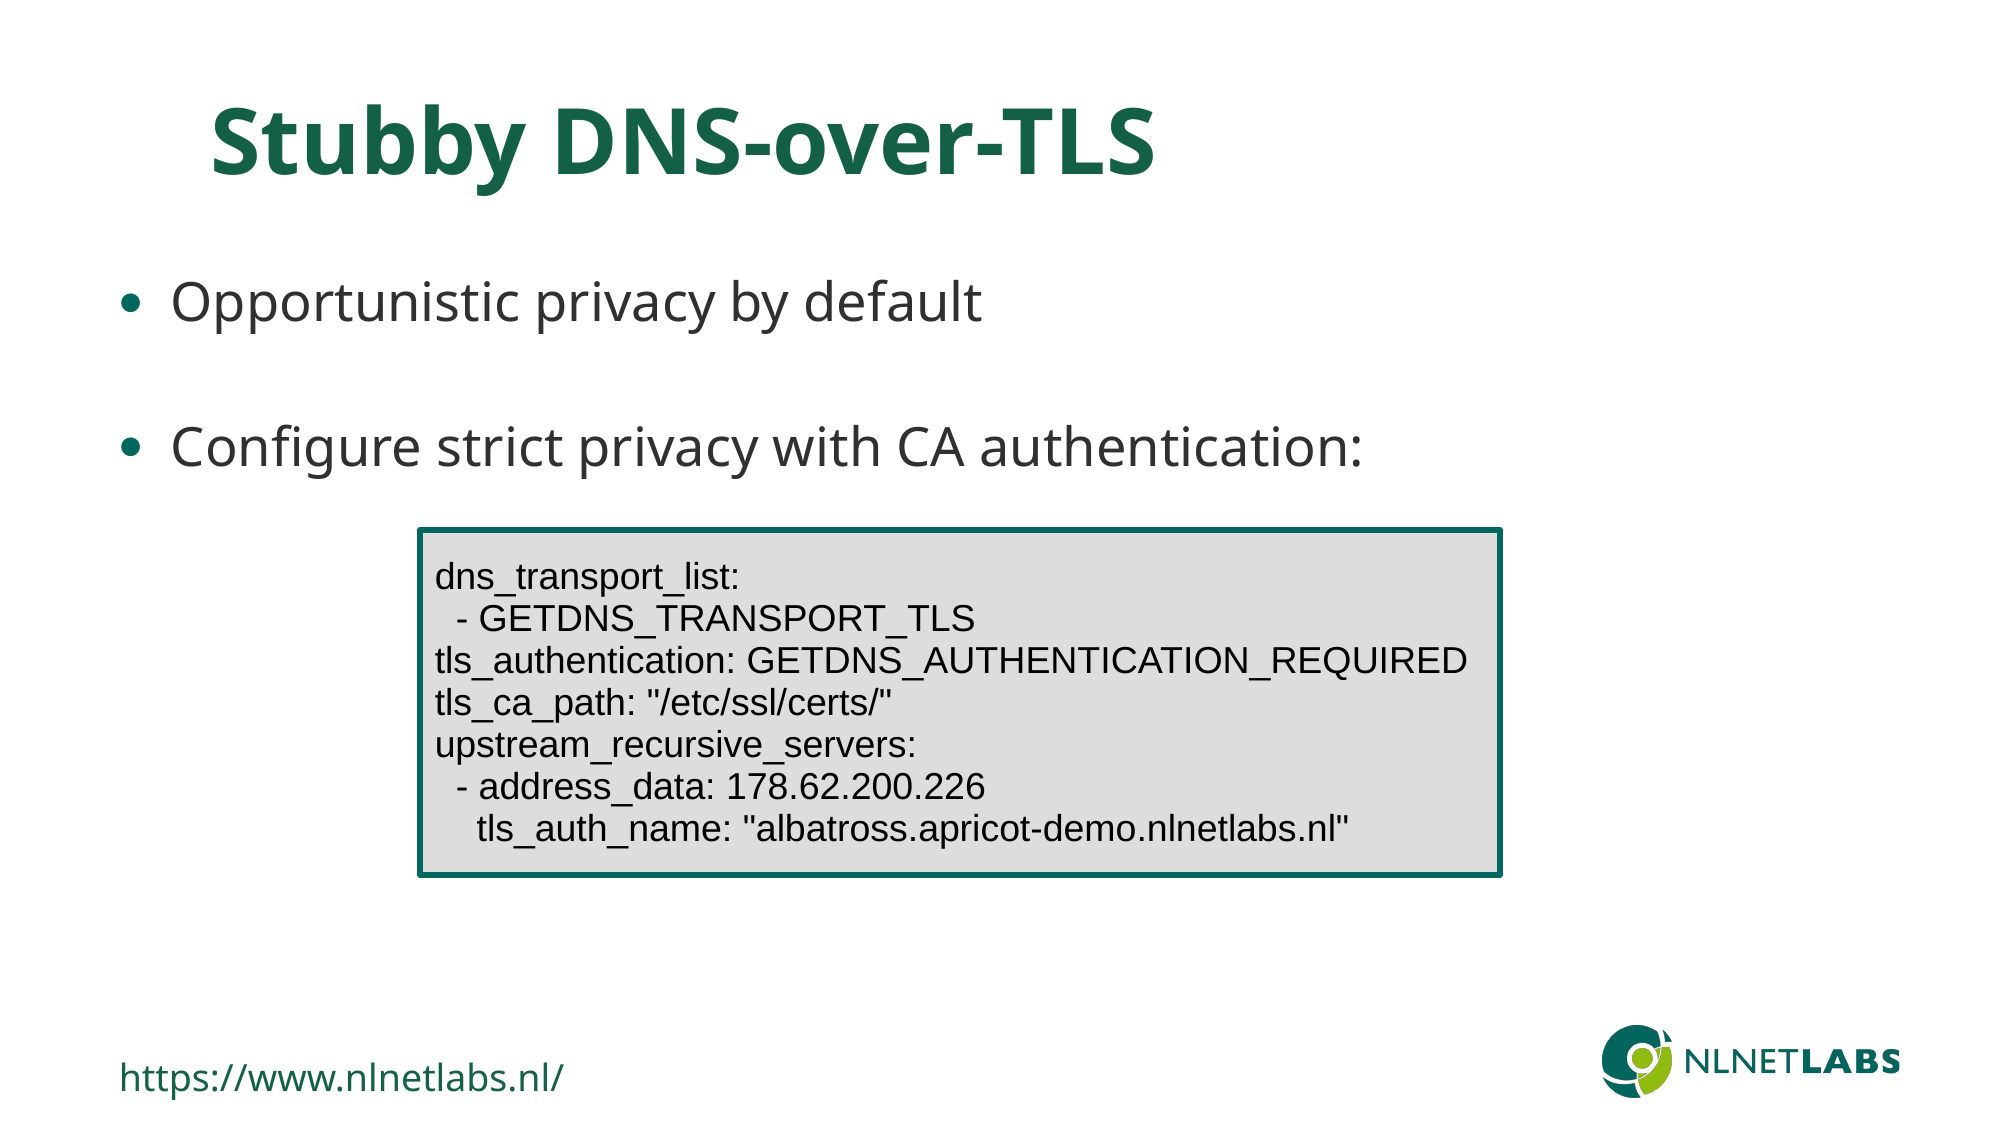

# Stubby DNS-over-TLS
Opportunistic privacy by default
Configure strict privacy with CA authentication:
dns_transport_list:
 - GETDNS_TRANSPORT_TLS
tls_authentication: GETDNS_AUTHENTICATION_REQUIRED
tls_ca_path: "/etc/ssl/certs/"
upstream_recursive_servers:
 - address_data: 178.62.200.226
 tls_auth_name: "albatross.apricot-demo.nlnetlabs.nl"